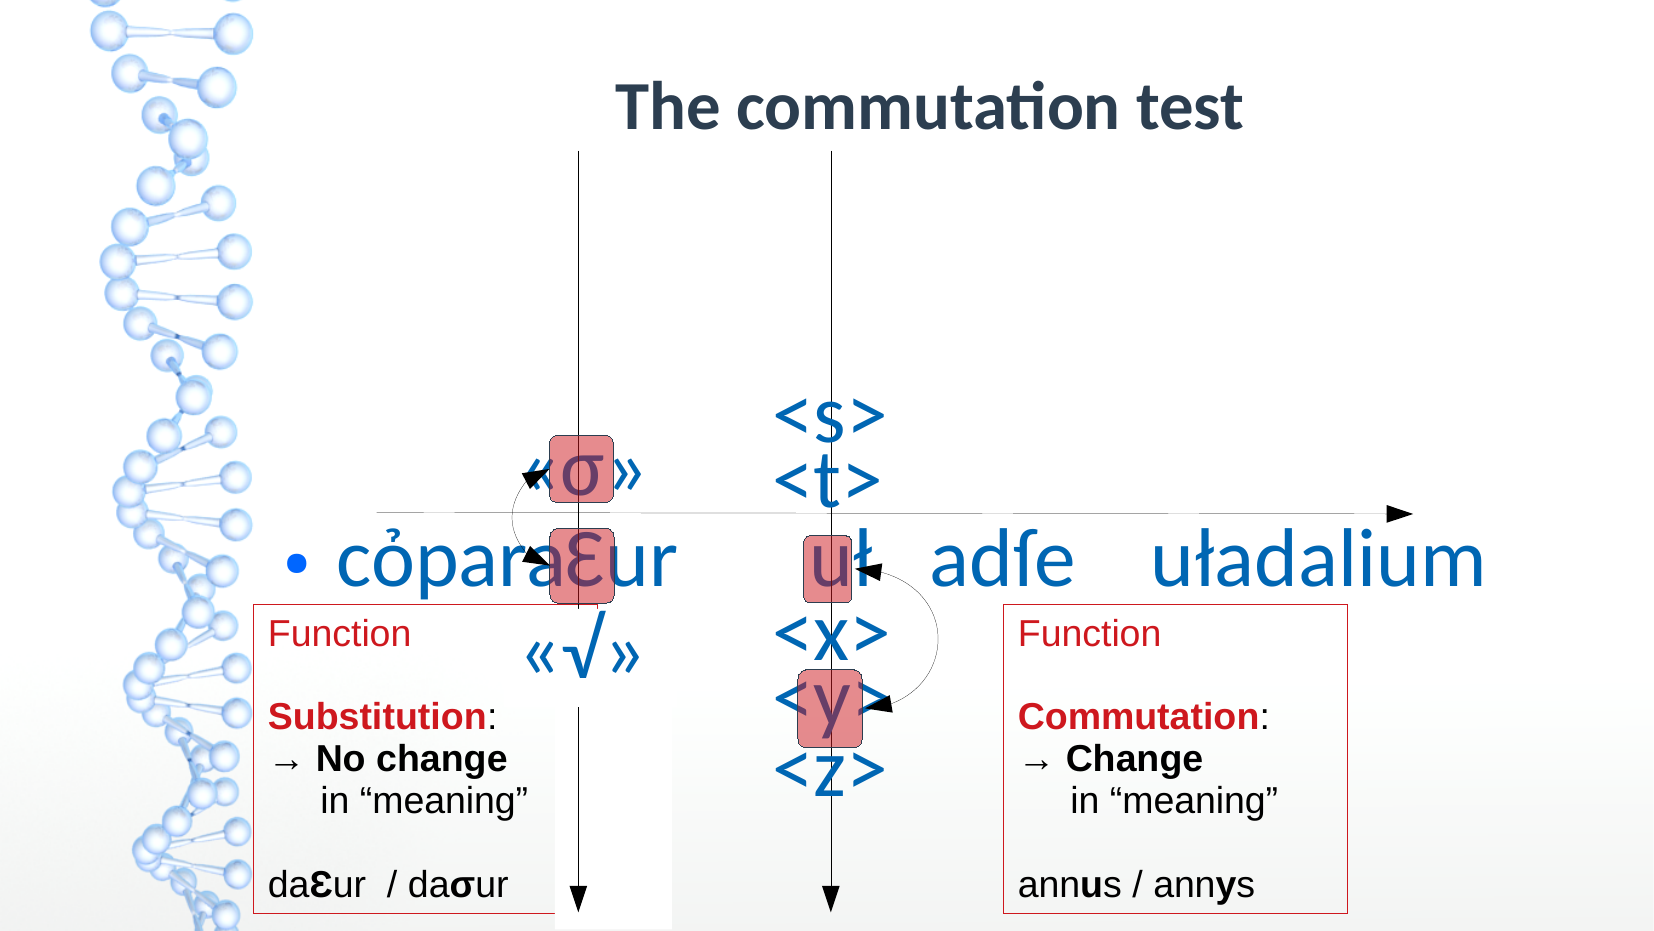

# The commutation test
<s>
«σ»
<t>
cỏparaƐur uł adſe uładalium
<x>
Function
Substitution:
→ No change
 in “meaning”
daƐur / daσur
Function
Commutation:
→ Change
 in “meaning”
annus / annys
«√»
<y>
<z>